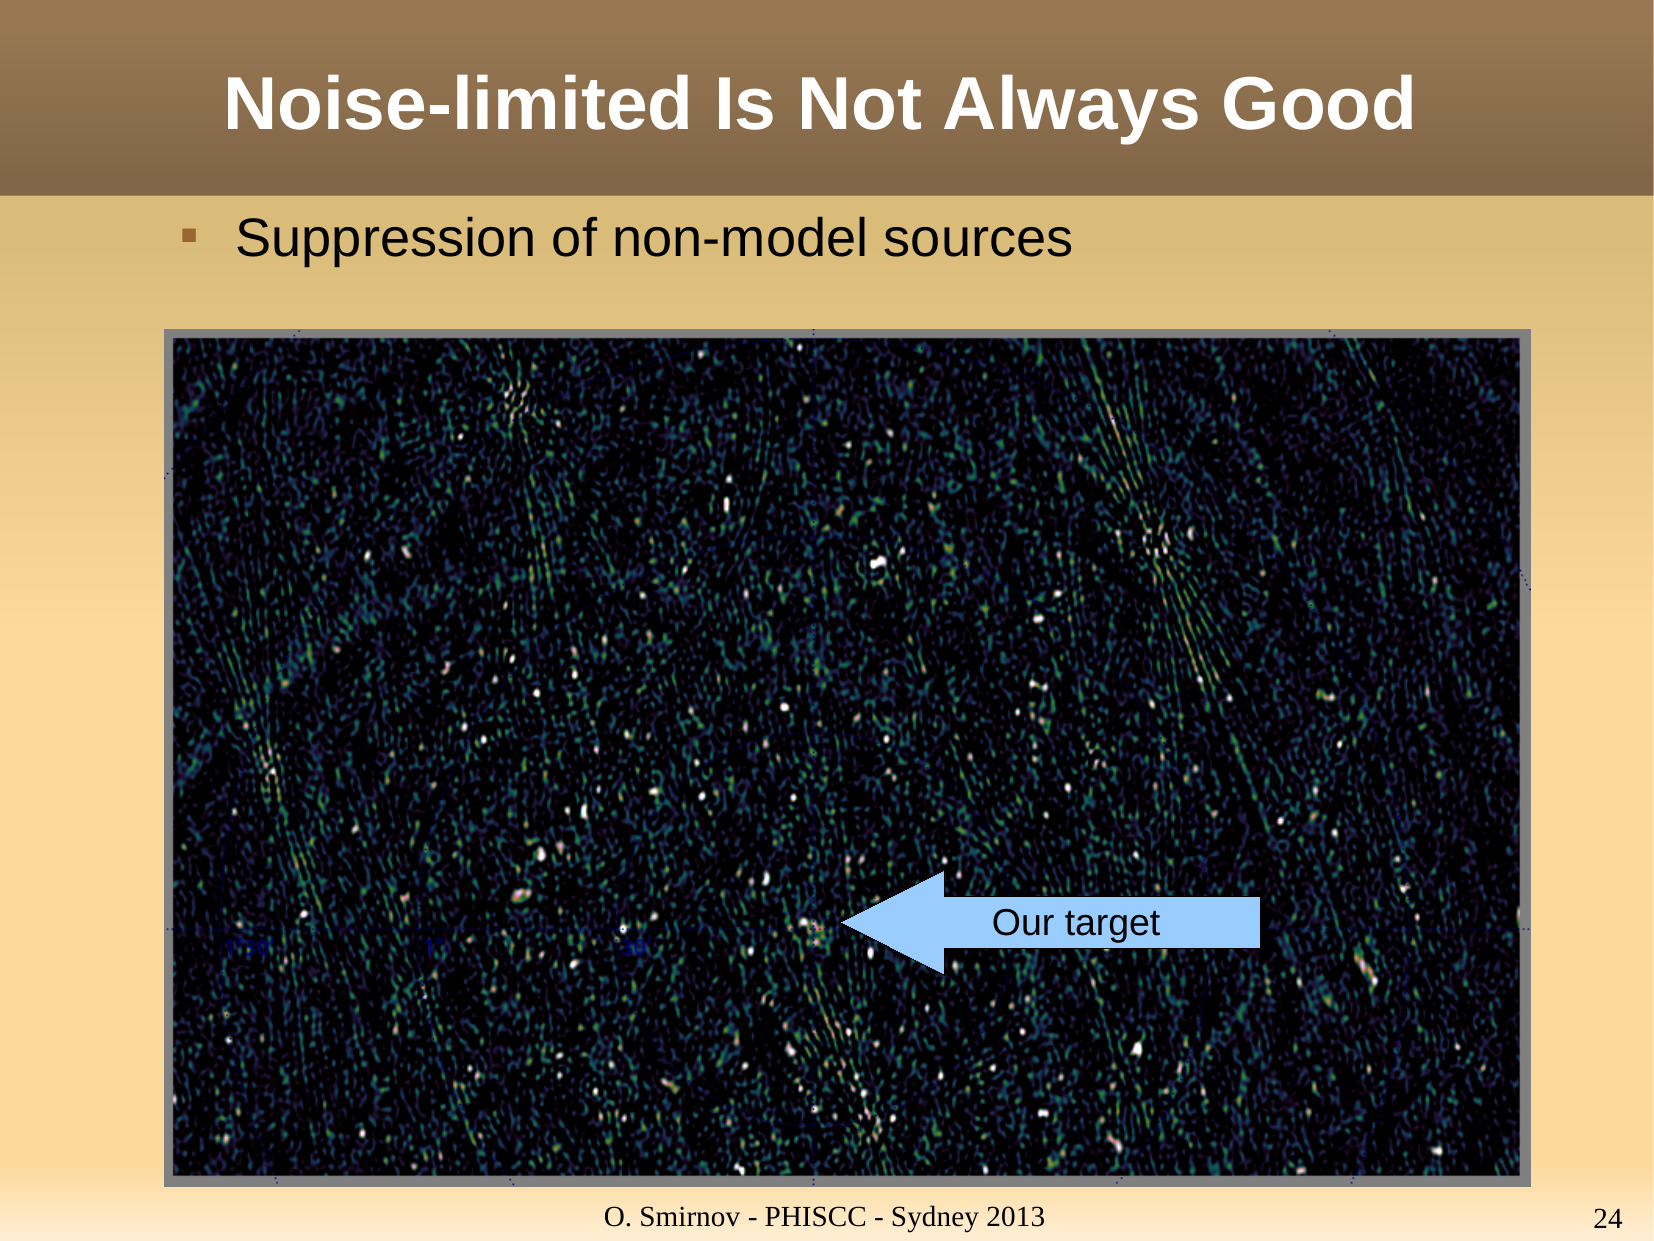

# Noise-limited Is Not Always Good
Suppression of non-model sources
Our target
O. Smirnov - PHISCC - Sydney 2013
24